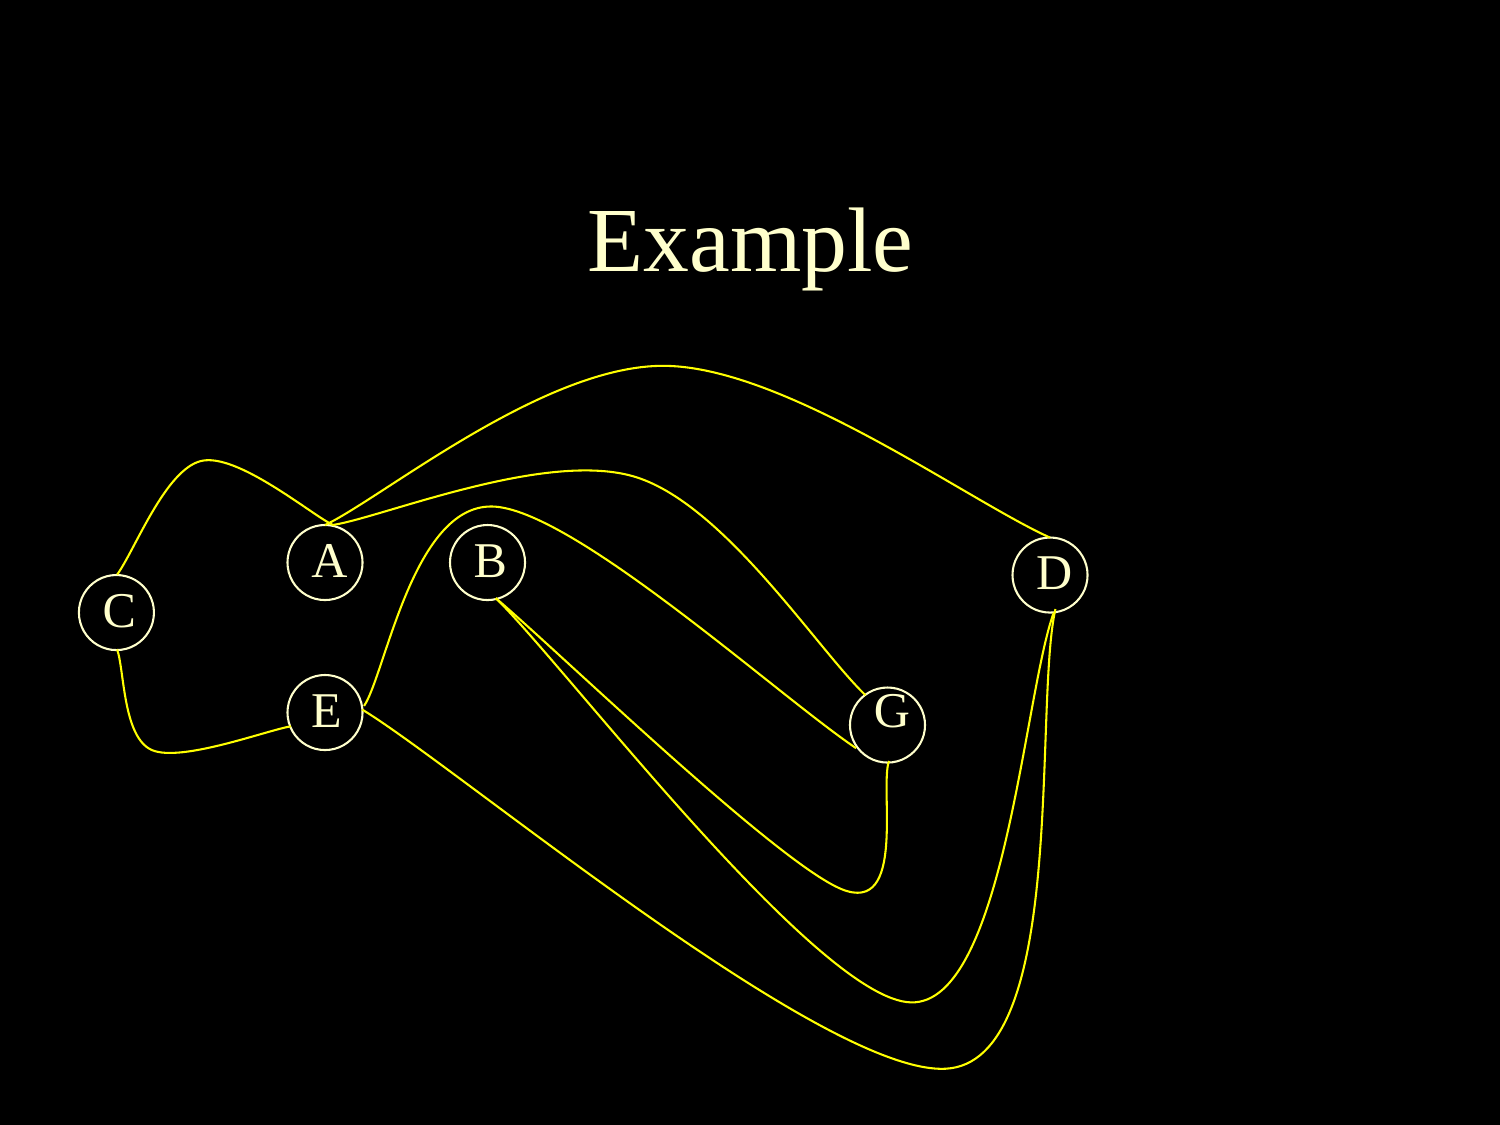

# Example
A
B
D
C
E
G